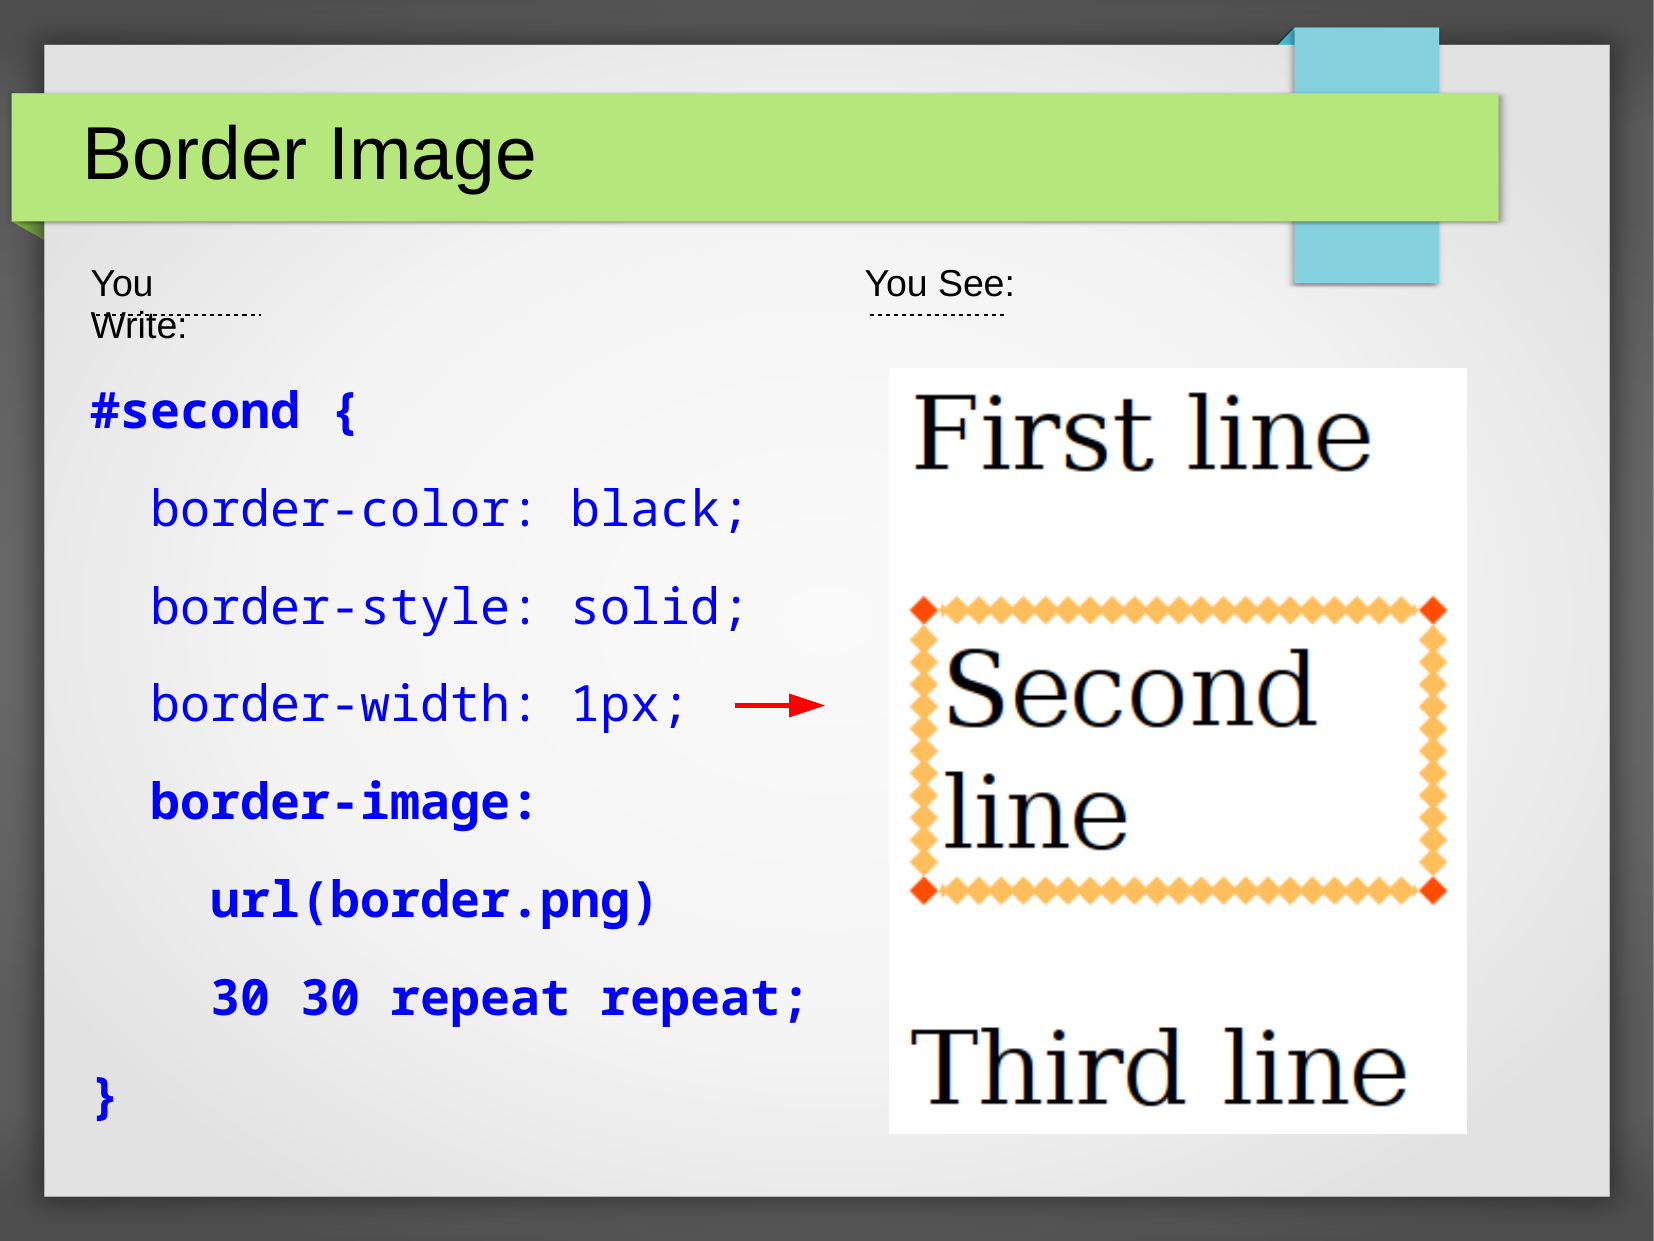

# Border Image
You Write:
You See:
#second {
 border-color: black;
 border-style: solid;
 border-width: 1px;
 border-image:
 url(border.png)
 30 30 repeat repeat;
}